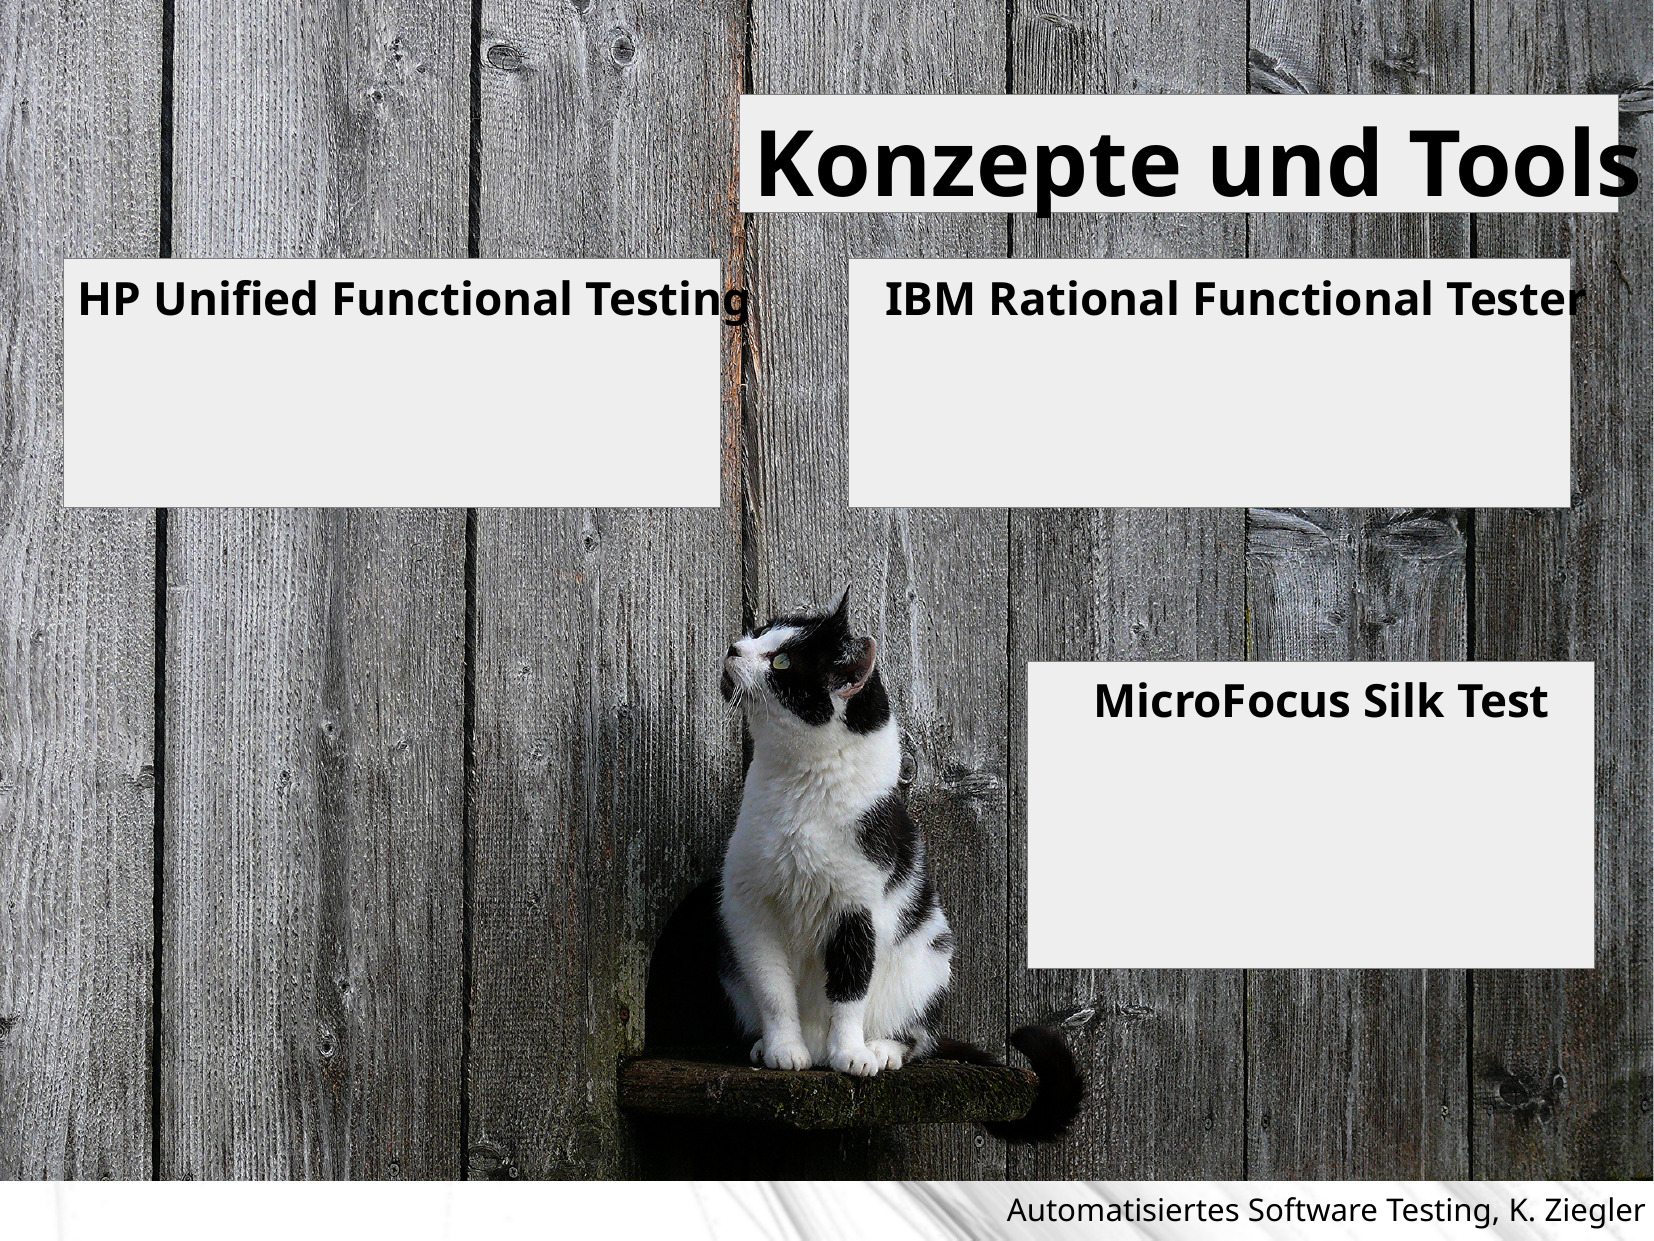

Konzepte und Tools
#
HP Unified Functional Testing
IBM Rational Functional Tester
MicroFocus Silk Test
Automatisiertes Software Testing, K. Ziegler